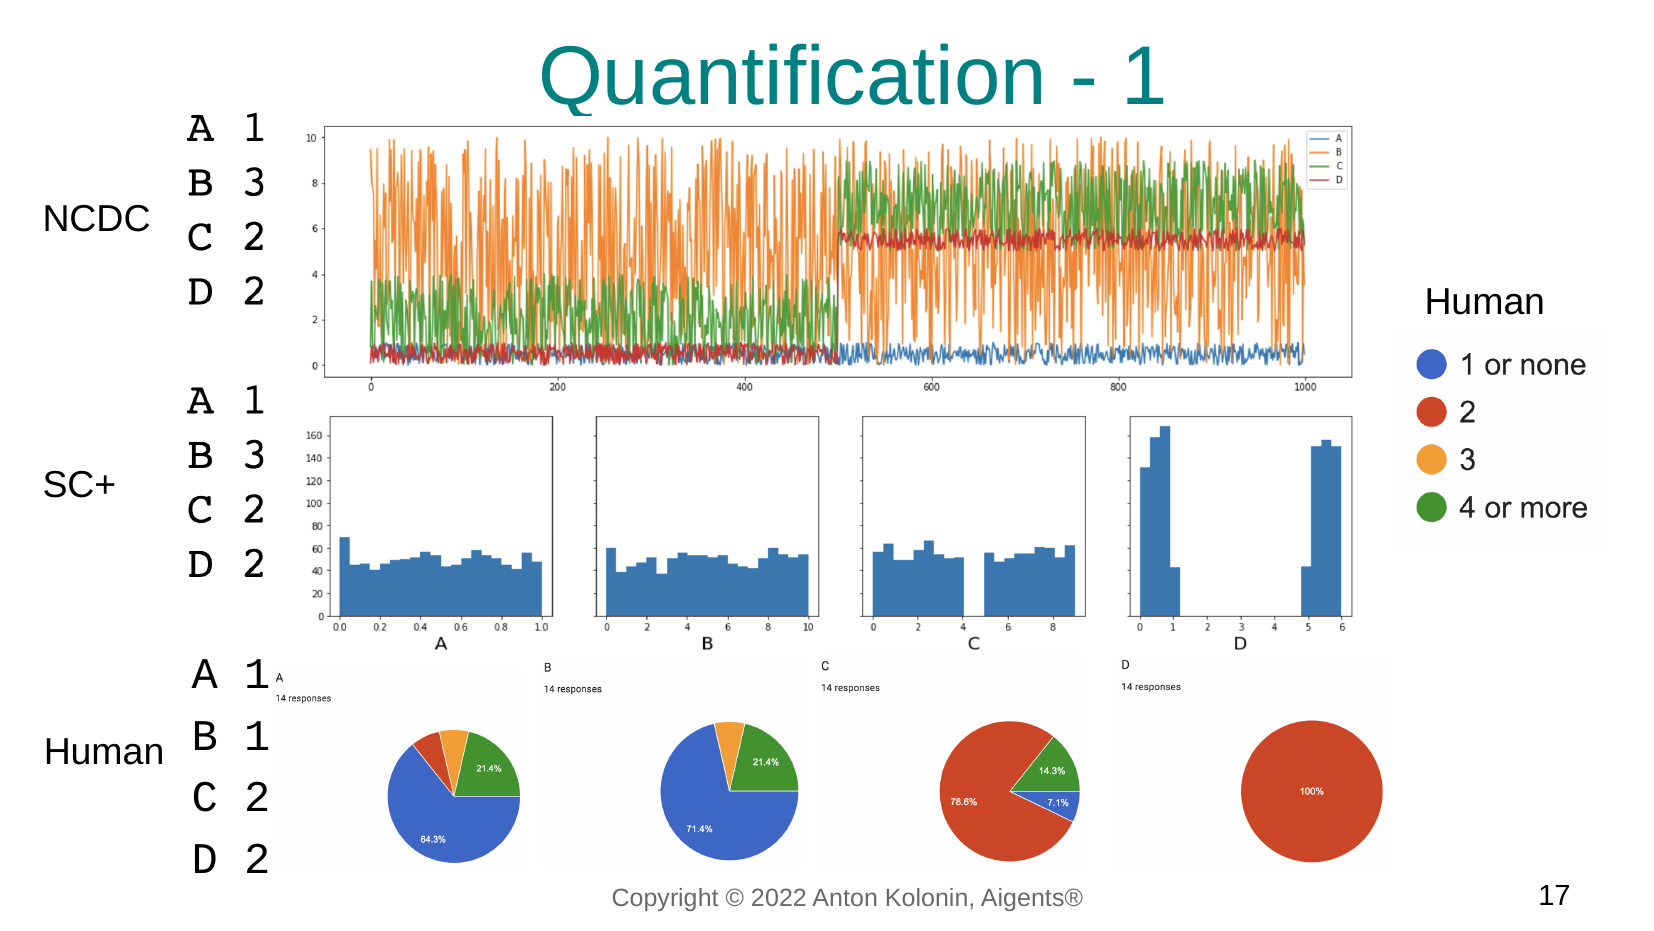

Quantification - 1
NCDC
Human
SC+
A 1
B 1
C 2
D 2
Human
Copyright © 2022 Anton Kolonin, Aigents®
17